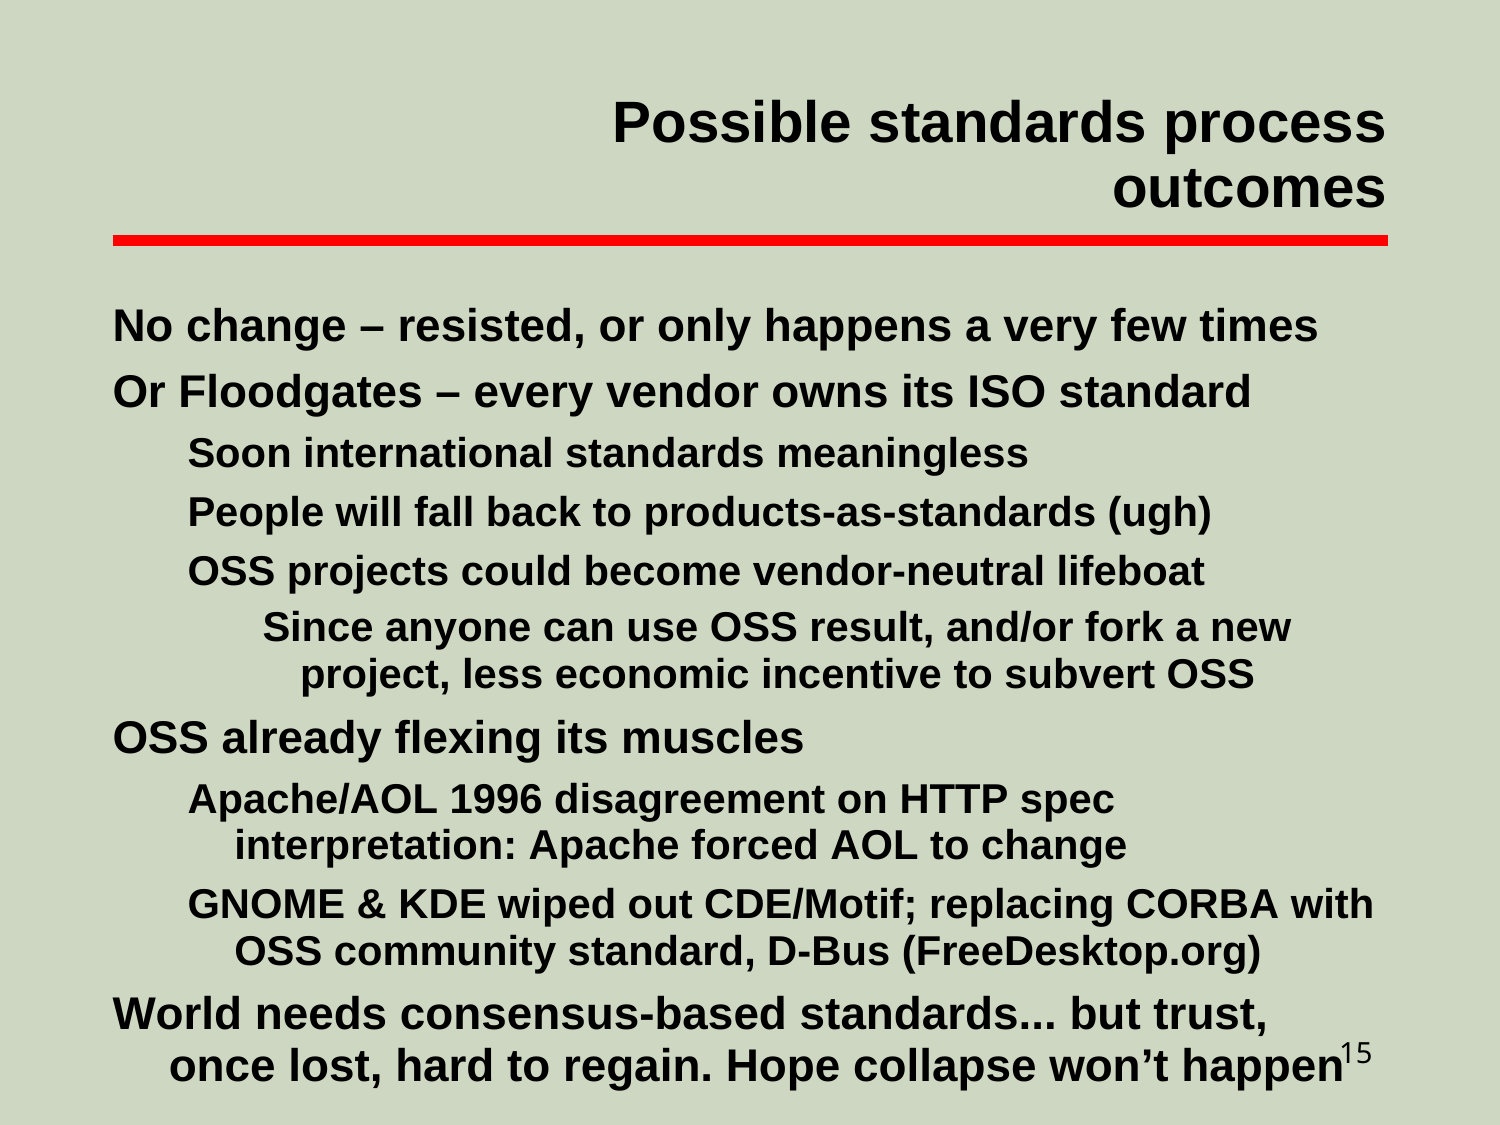

# Possible standards process outcomes
No change – resisted, or only happens a very few times
Or Floodgates – every vendor owns its ISO standard
Soon international standards meaningless
People will fall back to products-as-standards (ugh)
OSS projects could become vendor-neutral lifeboat
Since anyone can use OSS result, and/or fork a new project, less economic incentive to subvert OSS
OSS already flexing its muscles
Apache/AOL 1996 disagreement on HTTP spec interpretation: Apache forced AOL to change
GNOME & KDE wiped out CDE/Motif; replacing CORBA with OSS community standard, D-Bus (FreeDesktop.org)
World needs consensus-based standards... but trust, once lost, hard to regain. Hope collapse won’t happen